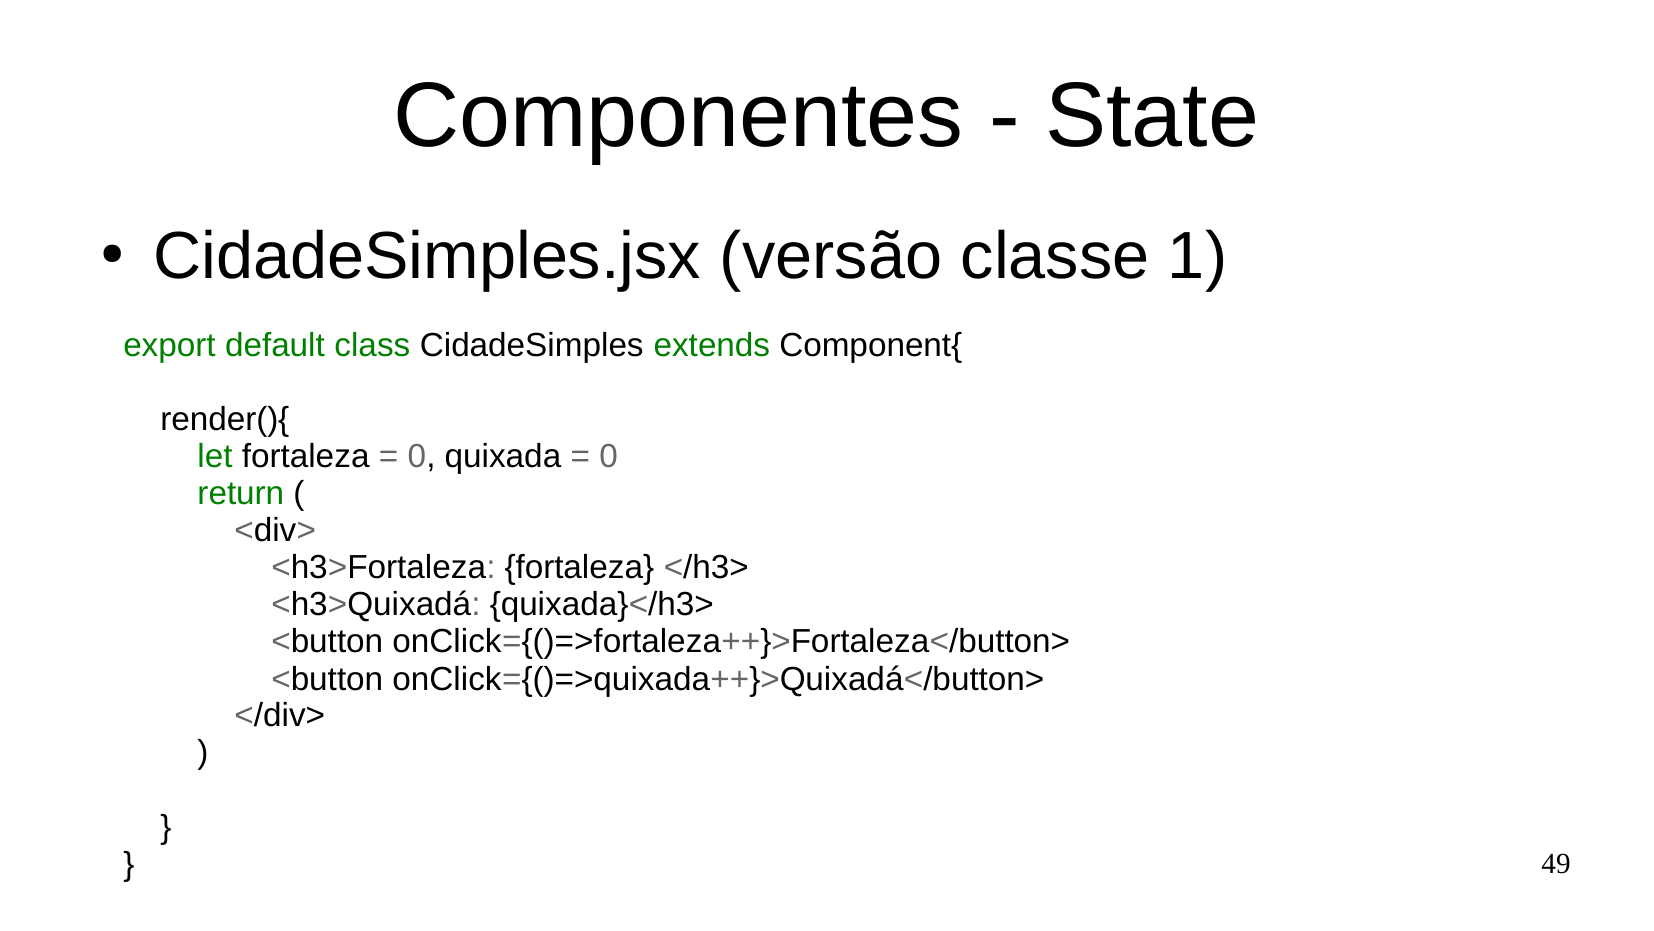

# Componentes - State
CidadeSimples.jsx (versão classe 1)
export default class CidadeSimples extends Component{
 render(){
 let fortaleza = 0, quixada = 0
 return (
 <div>
 <h3>Fortaleza: {fortaleza} </h3>
 <h3>Quixadá: {quixada}</h3>
 <button onClick={()=>fortaleza++}>Fortaleza</button>
 <button onClick={()=>quixada++}>Quixadá</button>
 </div>
 )
 }
}
49